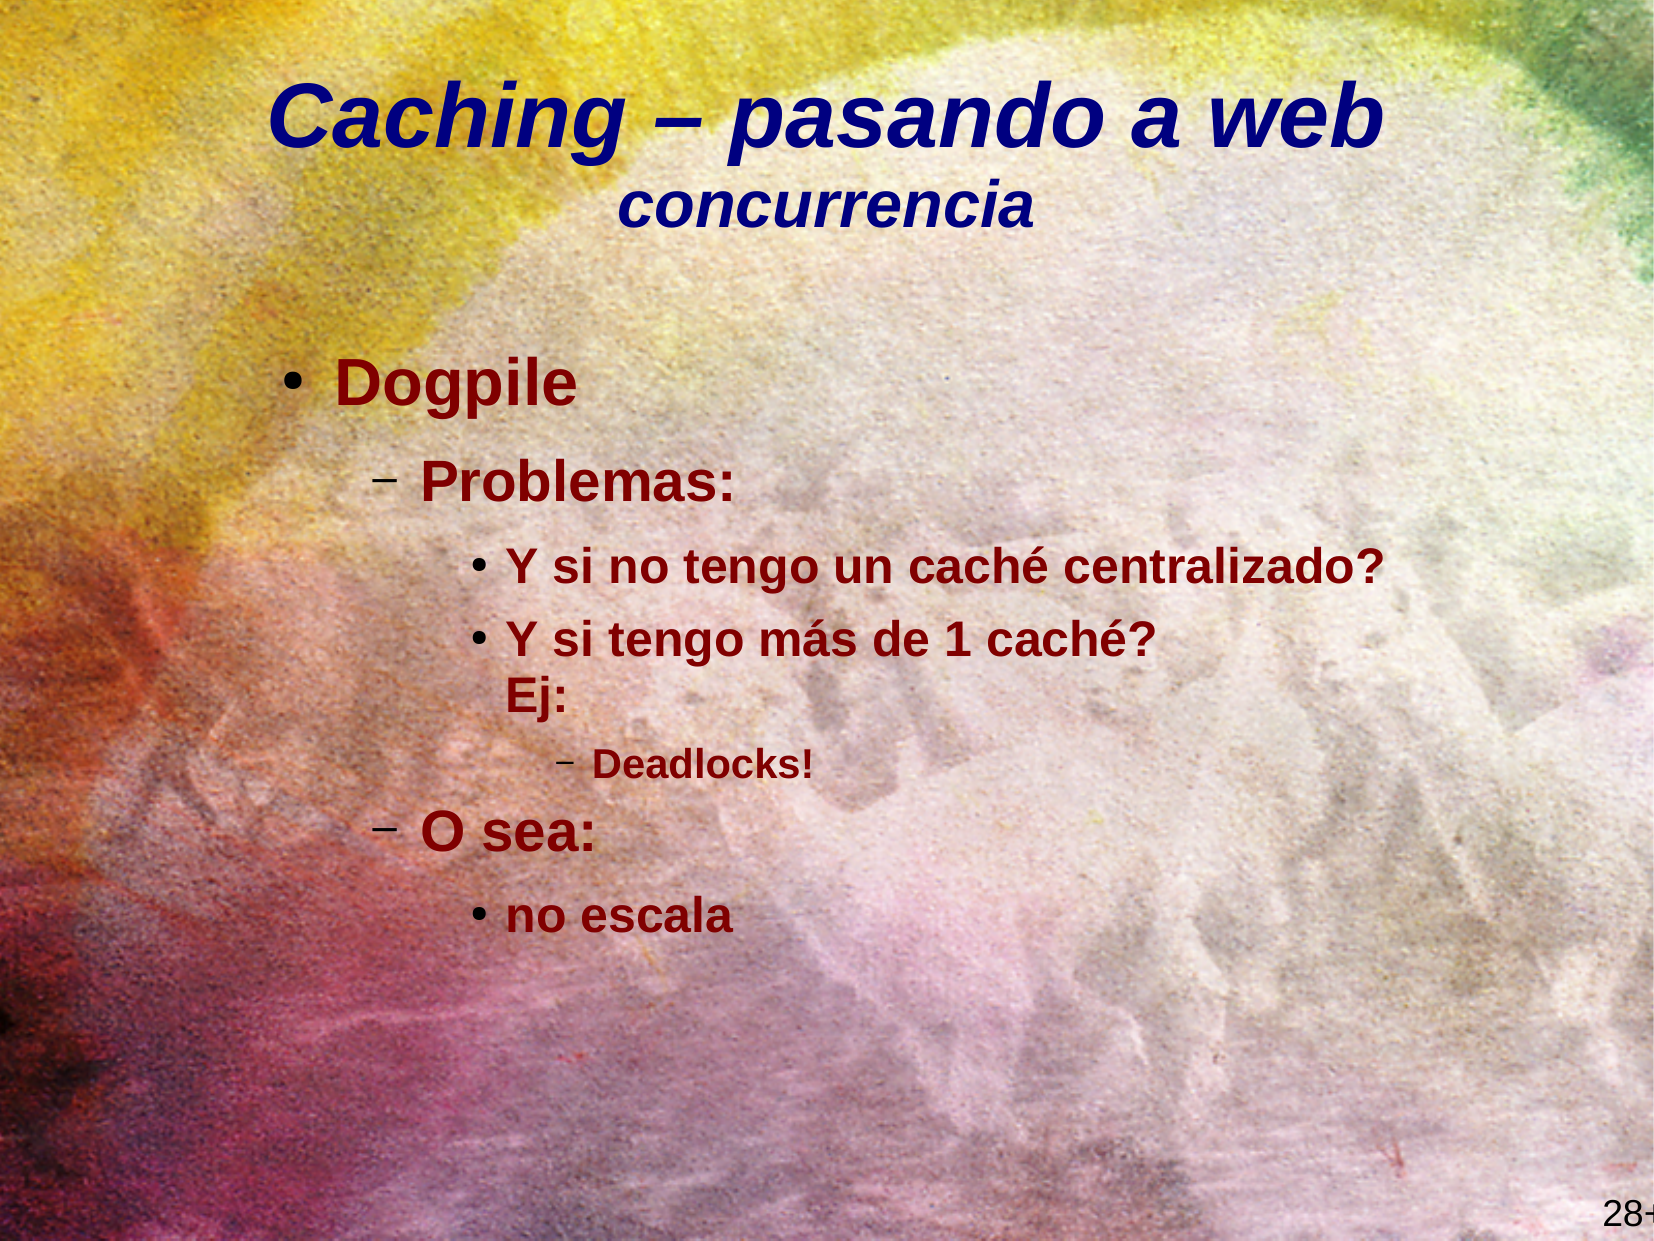

# Caching – pasando a web concurrencia
Dogpile
Problemas:
Y si no tengo un caché centralizado?
Y si tengo más de 1 caché?
Ej:
Deadlocks!
O sea:
no escala
28+